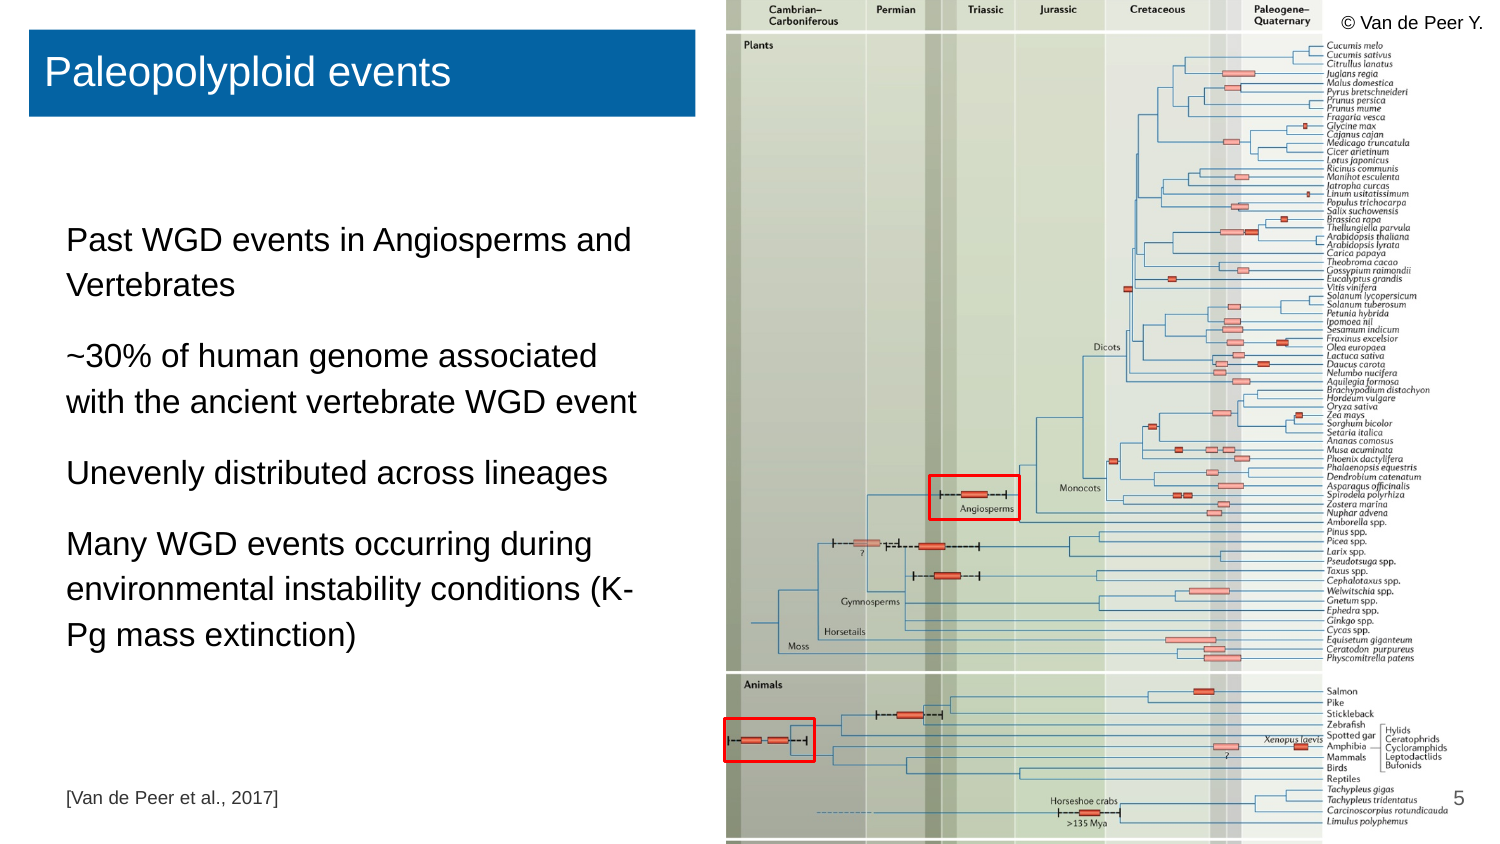

© Van de Peer Y.
Paleopolyploid events
# Past WGD events in Angiosperms and Vertebrates
~30% of human genome associated with the ancient vertebrate WGD event
Unevenly distributed across lineages
Many WGD events occurring during environmental instability conditions (K-Pg mass extinction)
[Van de Peer et al., 2017]